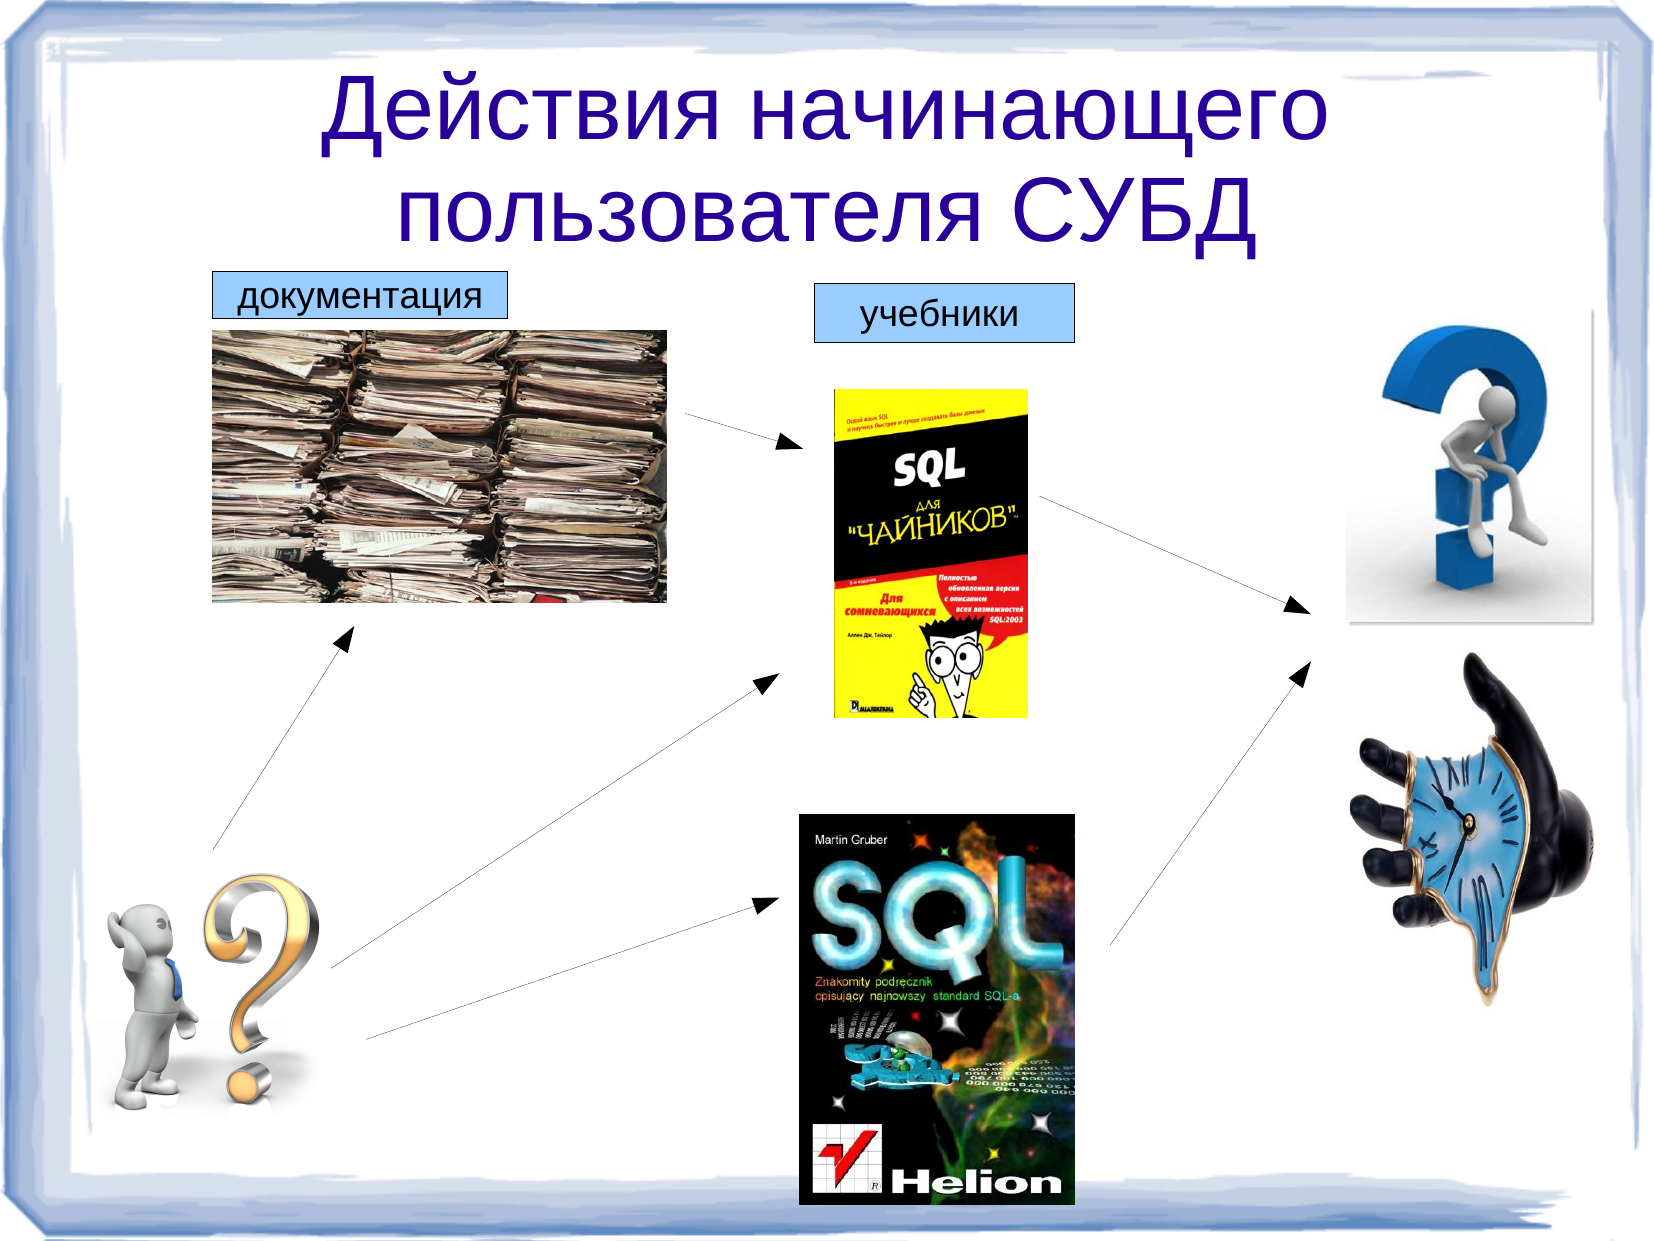

# Действия начинающего пользователя СУБД
документация
учебники